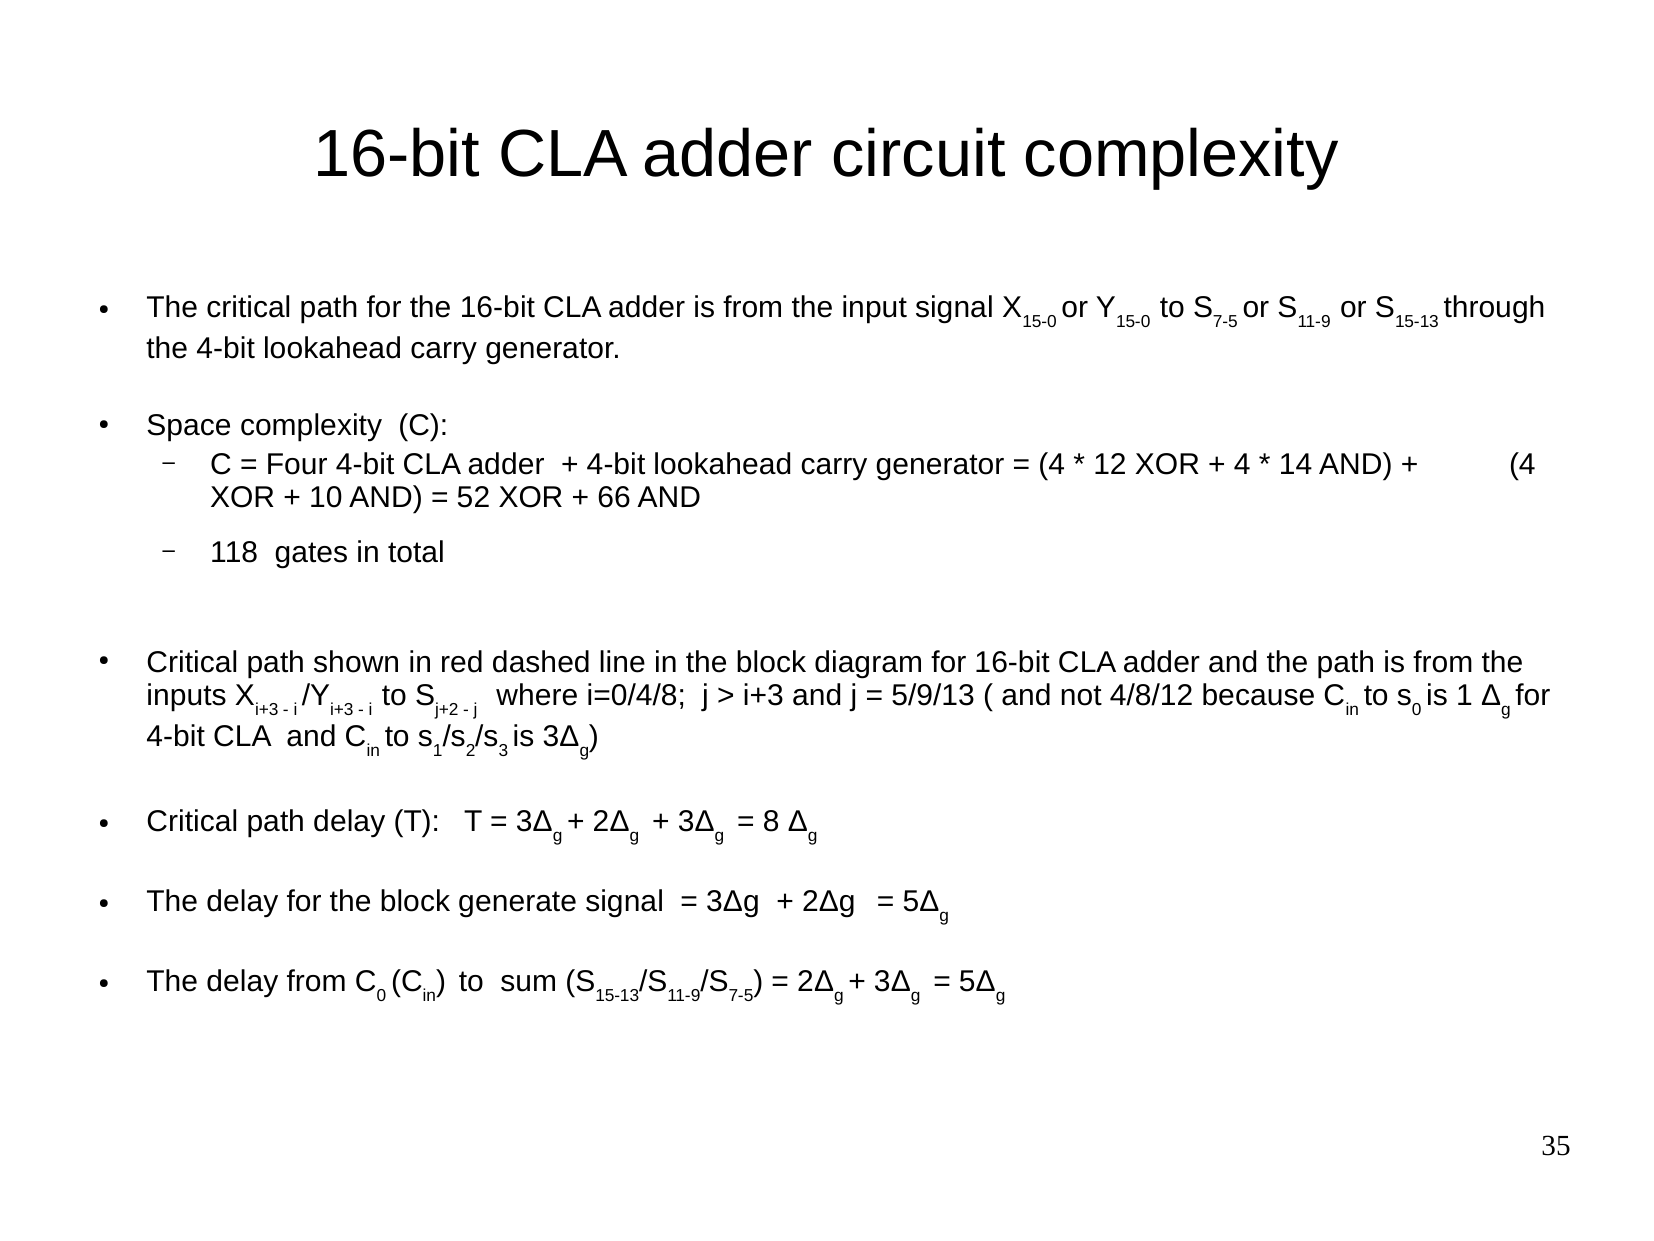

# 16-bit CLA adder circuit complexity
The critical path for the 16-bit CLA adder is from the input signal X15-0 or Y15-0 to S7-5 or S11-9 or S15-13 through the 4-bit lookahead carry generator.
Space complexity (C):
C = Four 4-bit CLA adder + 4-bit lookahead carry generator = (4 * 12 XOR + 4 * 14 AND) + (4 XOR + 10 AND) = 52 XOR + 66 AND
118 gates in total
Critical path shown in red dashed line in the block diagram for 16-bit CLA adder and the path is from the inputs Xi+3 - i /Yi+3 - i to Sj+2 - j where i=0/4/8; j > i+3 and j = 5/9/13 ( and not 4/8/12 because Cin to s0 is 1 Δg for 4-bit CLA and Cin to s1/s2/s3 is 3Δg)
Critical path delay (T): T = 3Δg + 2Δg + 3Δg  = 8 Δg
The delay for the block generate signal = 3Δg + 2Δg = 5Δg
The delay from C0 (Cin) to sum (S15-13/S11-9/S7-5) = 2Δg + 3Δg = 5Δg
35